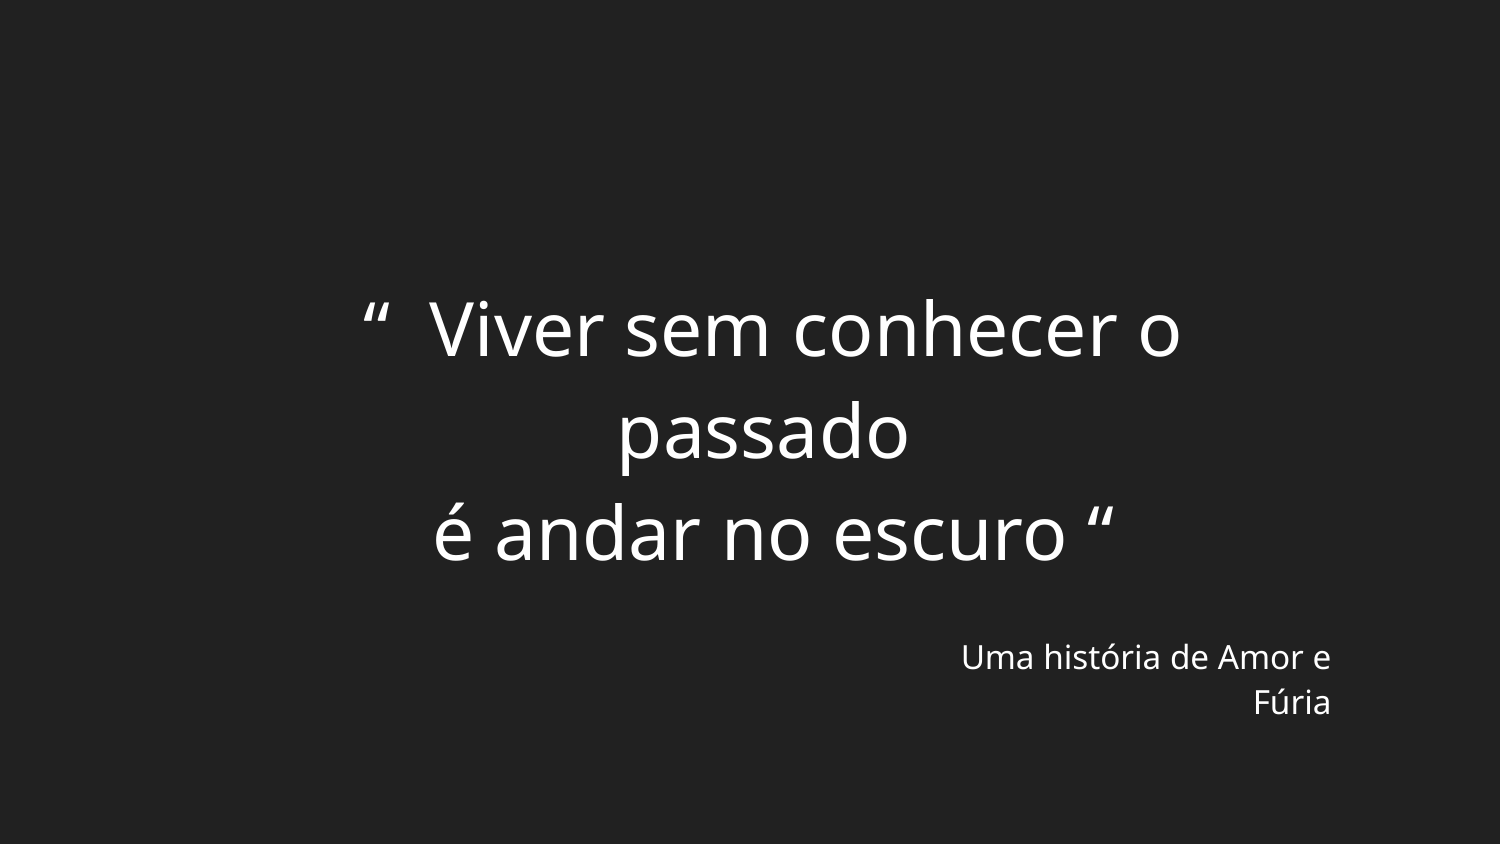

#
“ Viver sem conhecer o passado
é andar no escuro “
									Uma história de Amor e Fúria